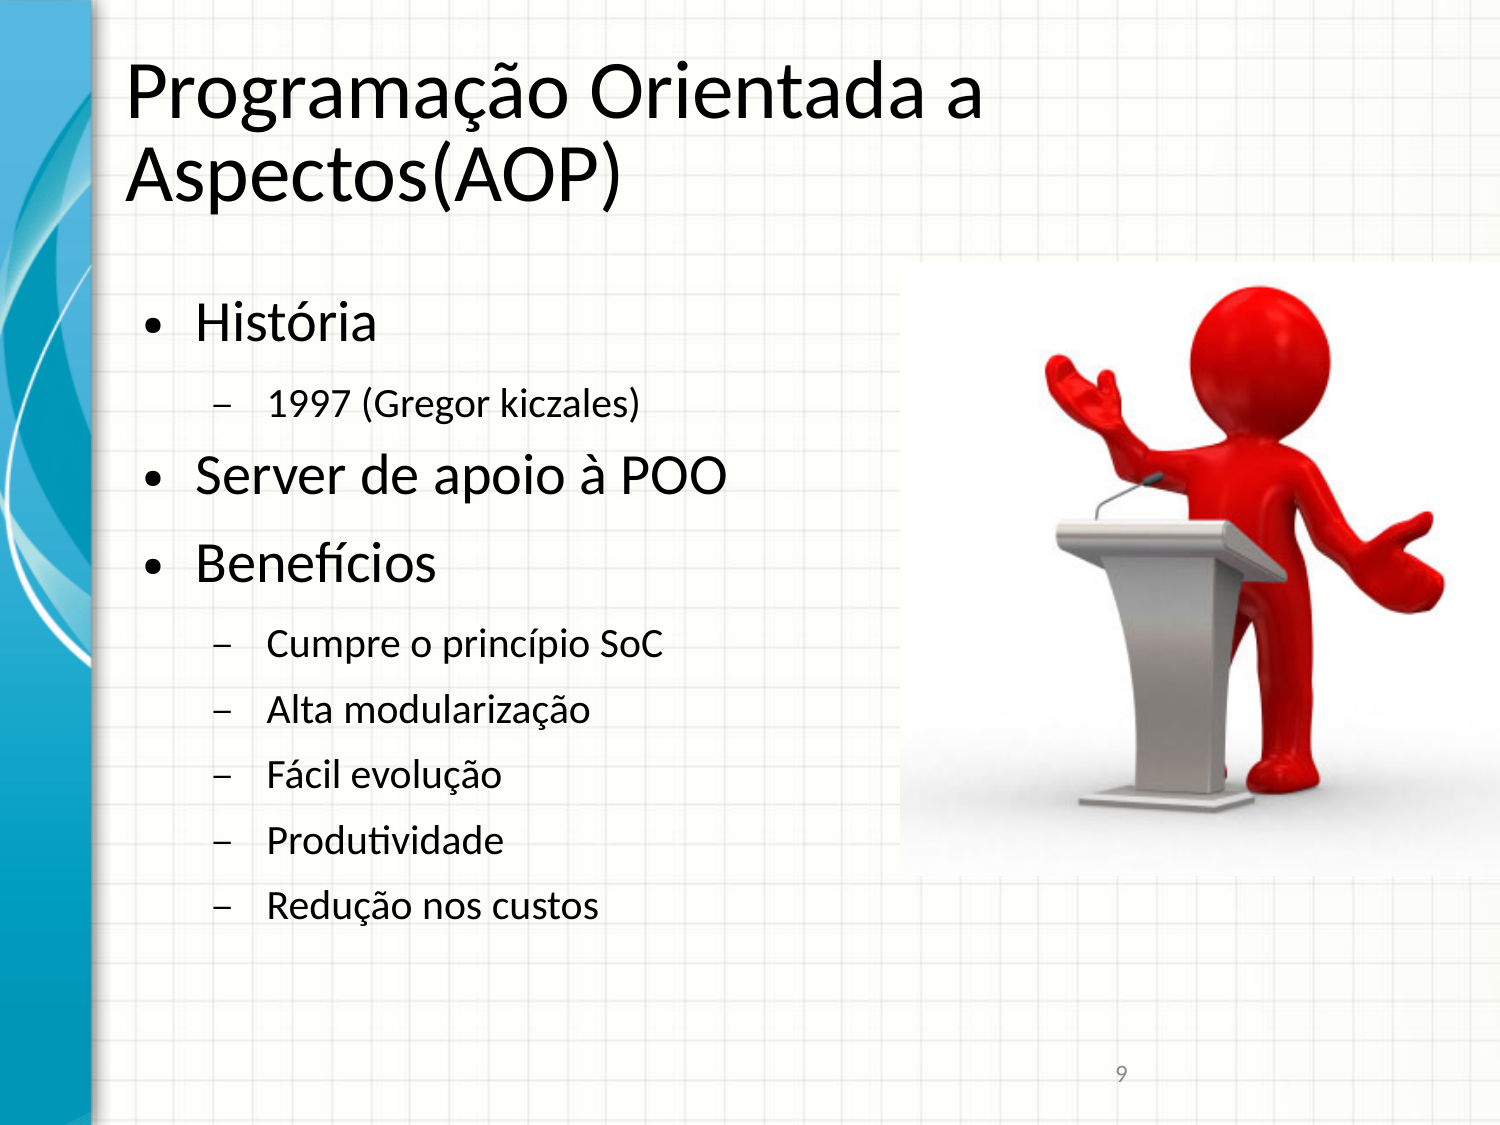

# Programação Orientada a Aspectos(AOP)
História
1997 (Gregor kiczales)
Server de apoio à POO
Benefícios
Cumpre o princípio SoC
Alta modularização
Fácil evolução
Produtividade
Redução nos custos
Tcc - TADS/FURG 2014
9